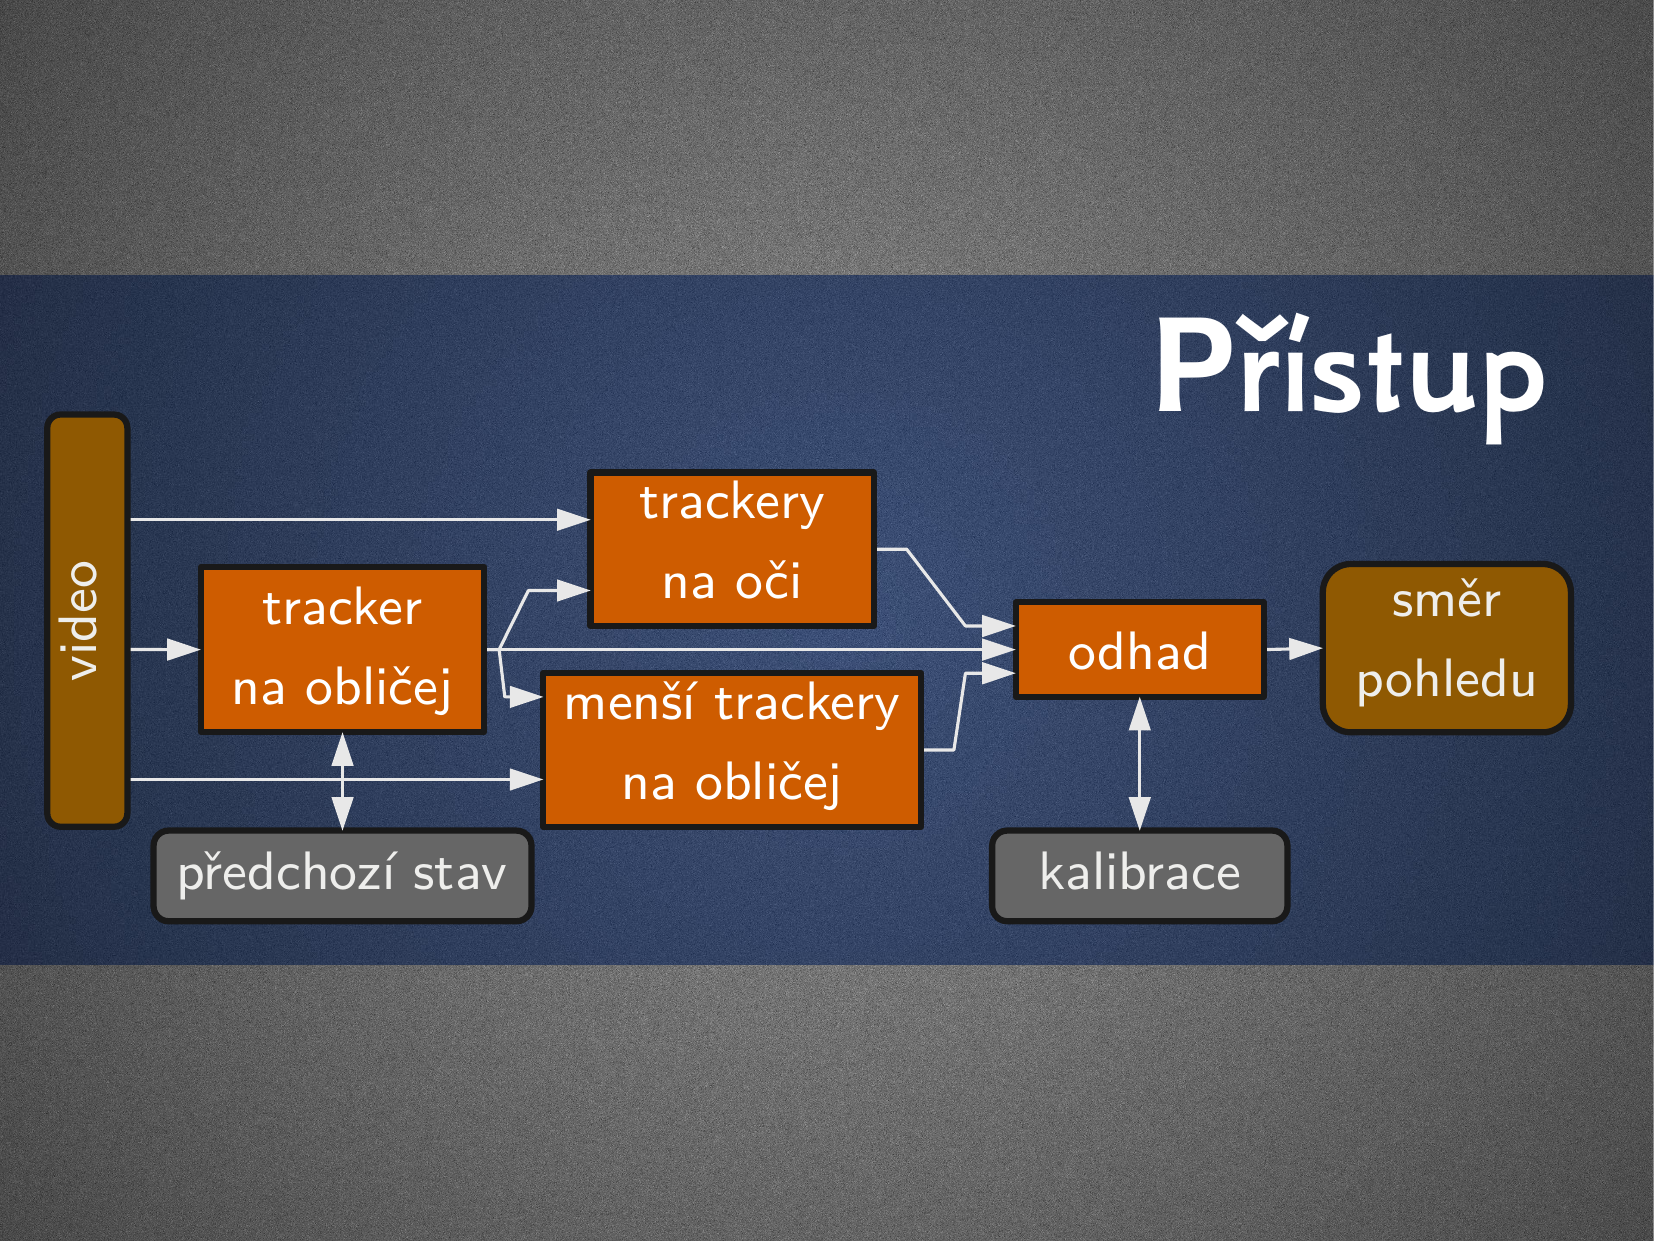

Přístup
trackery
na oči
směr
pohledu
tracker
na obličej
video
odhad
menší trackery
na obličej
předchozí stav
kalibrace